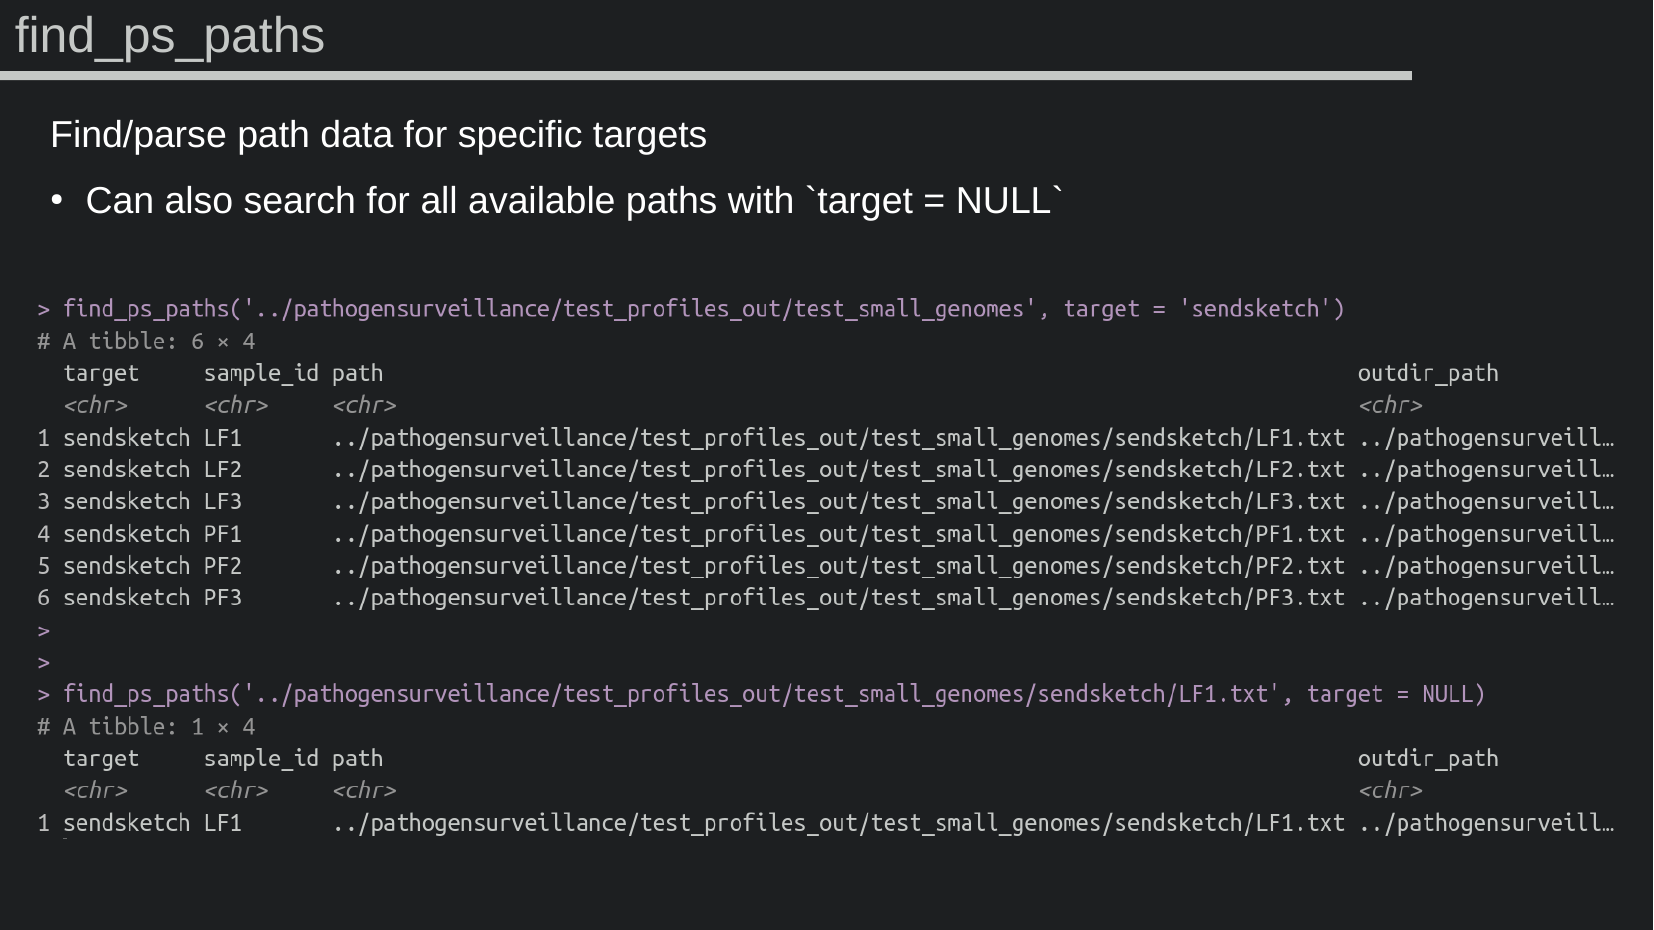

find_ps_paths
Find/parse path data for specific targets
Can also search for all available paths with `target = NULL`